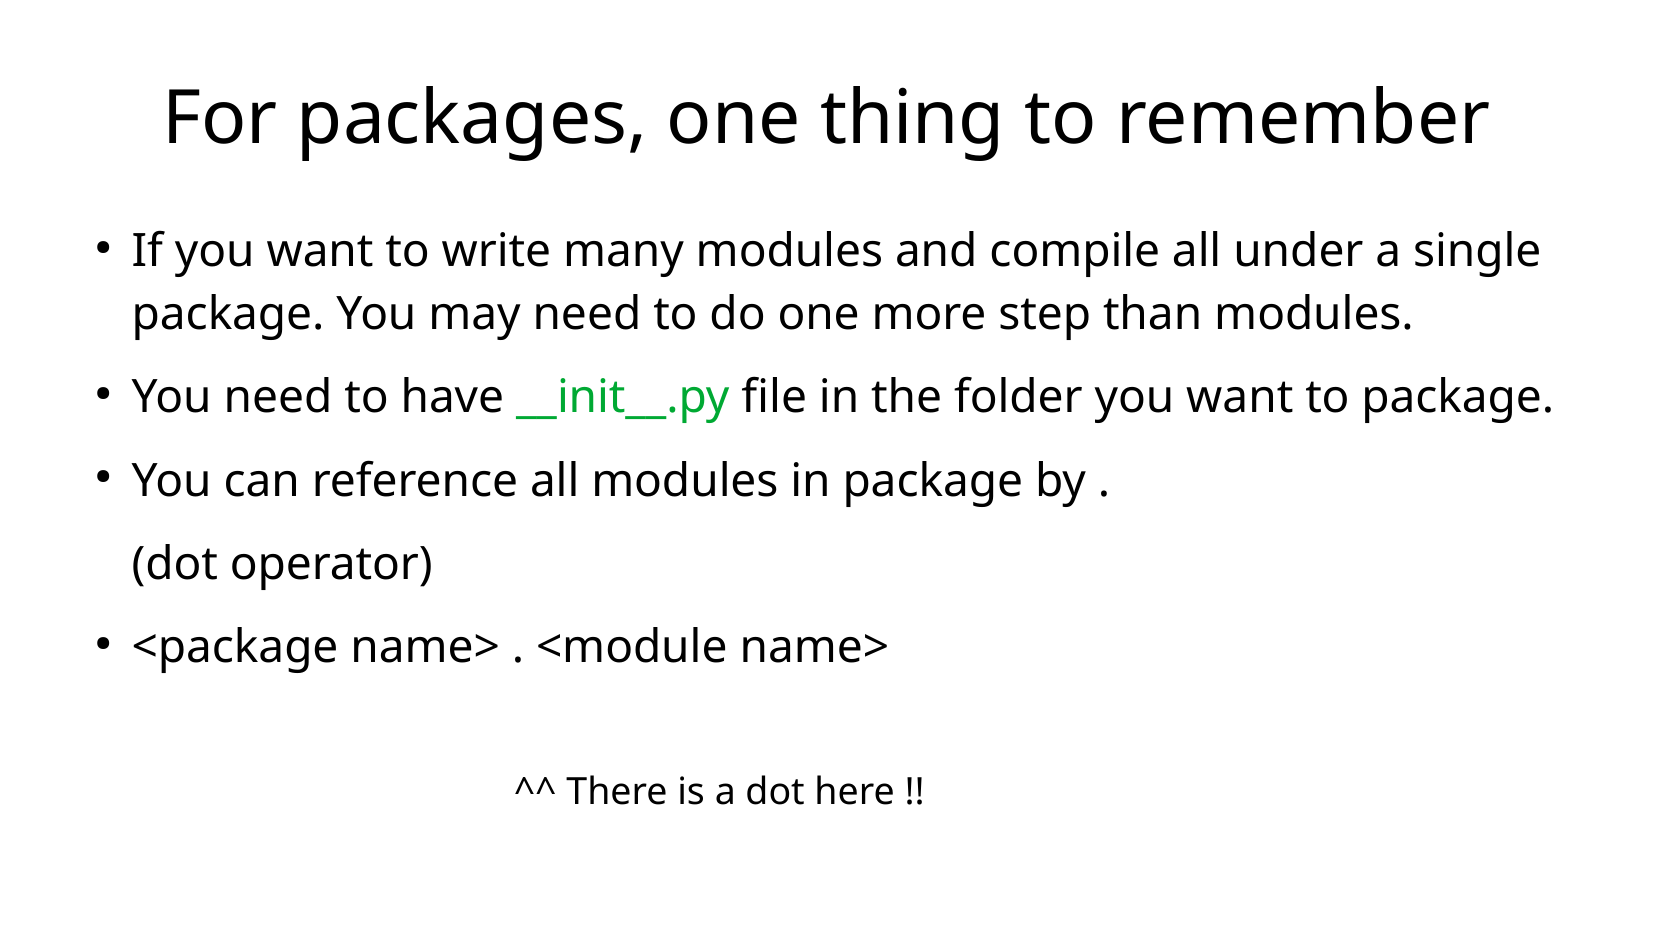

# For packages, one thing to remember
If you want to write many modules and compile all under a single package. You may need to do one more step than modules.
You need to have __init__.py file in the folder you want to package.
You can reference all modules in package by .
(dot operator)
<package name> . <module name>
^^ There is a dot here !!